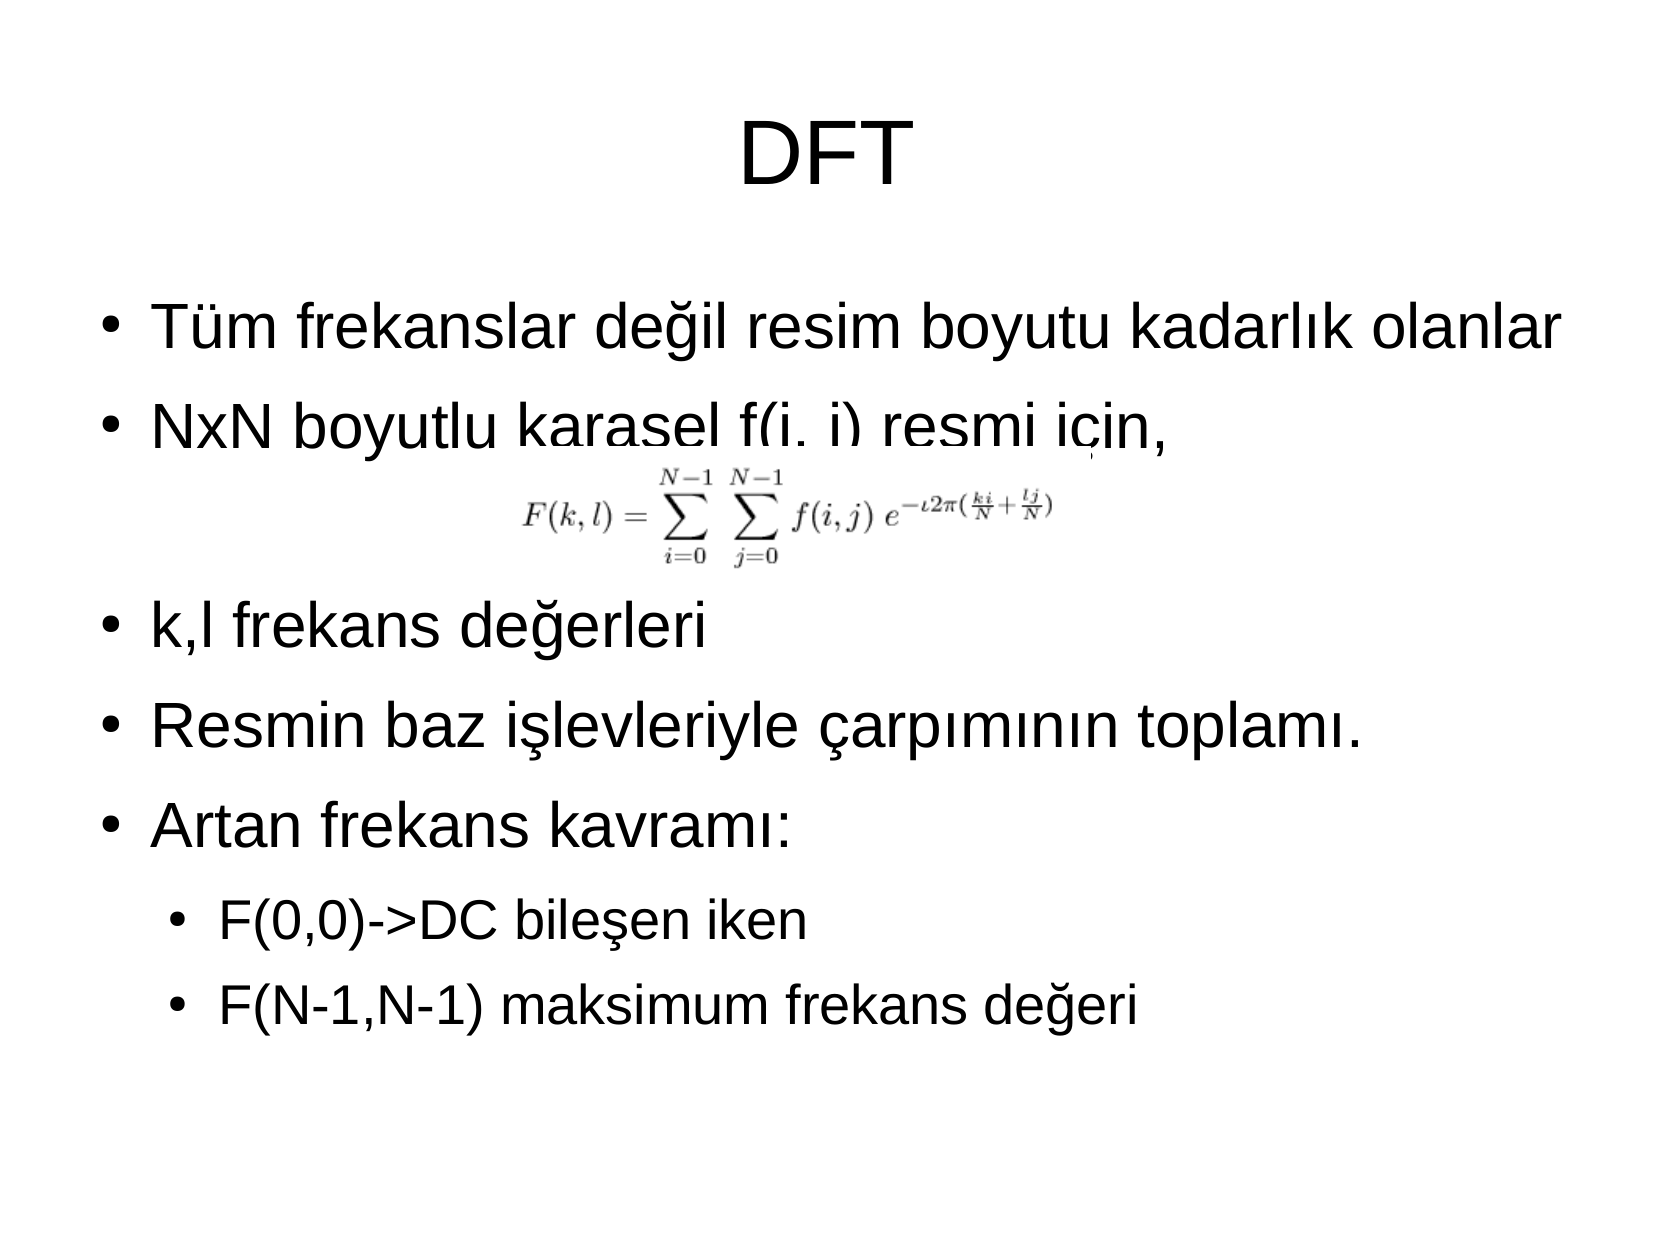

# DFT
Tüm frekanslar değil resim boyutu kadarlık olanlar
NxN boyutlu karasel f(i, j) resmi için,
k,l frekans değerleri
Resmin baz işlevleriyle çarpımının toplamı.
Artan frekans kavramı:
F(0,0)->DC bileşen iken
F(N-1,N-1) maksimum frekans değeri